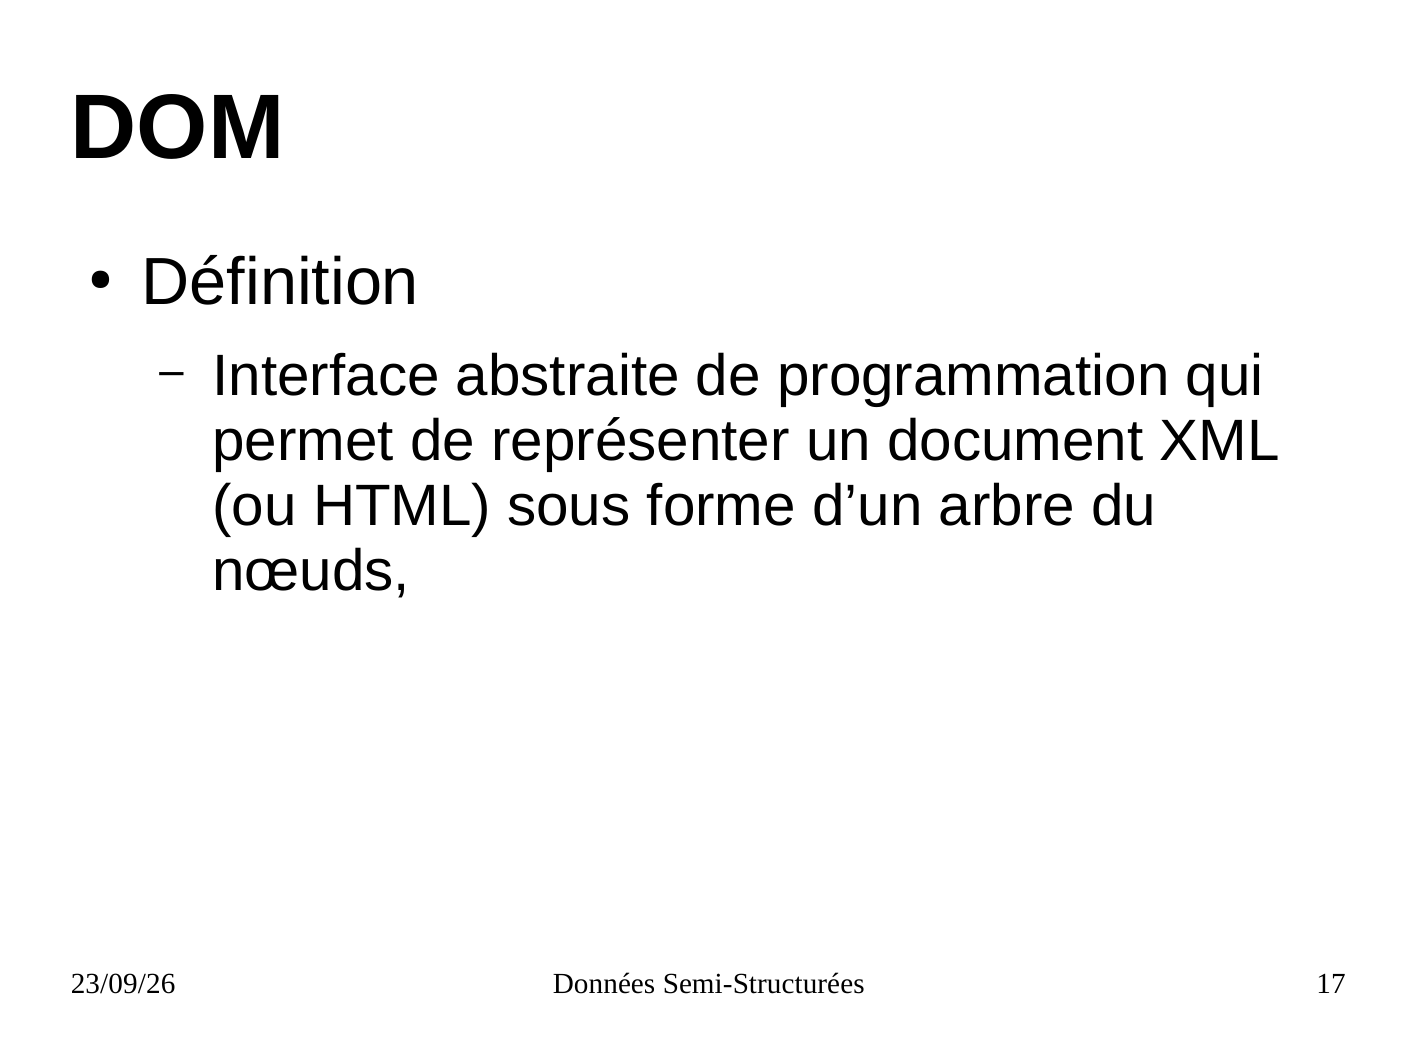

# DOM
Définition
Interface abstraite de programmation qui permet de représenter un document XML (ou HTML) sous forme d’un arbre du nœuds,
Données Semi-Structurées
17